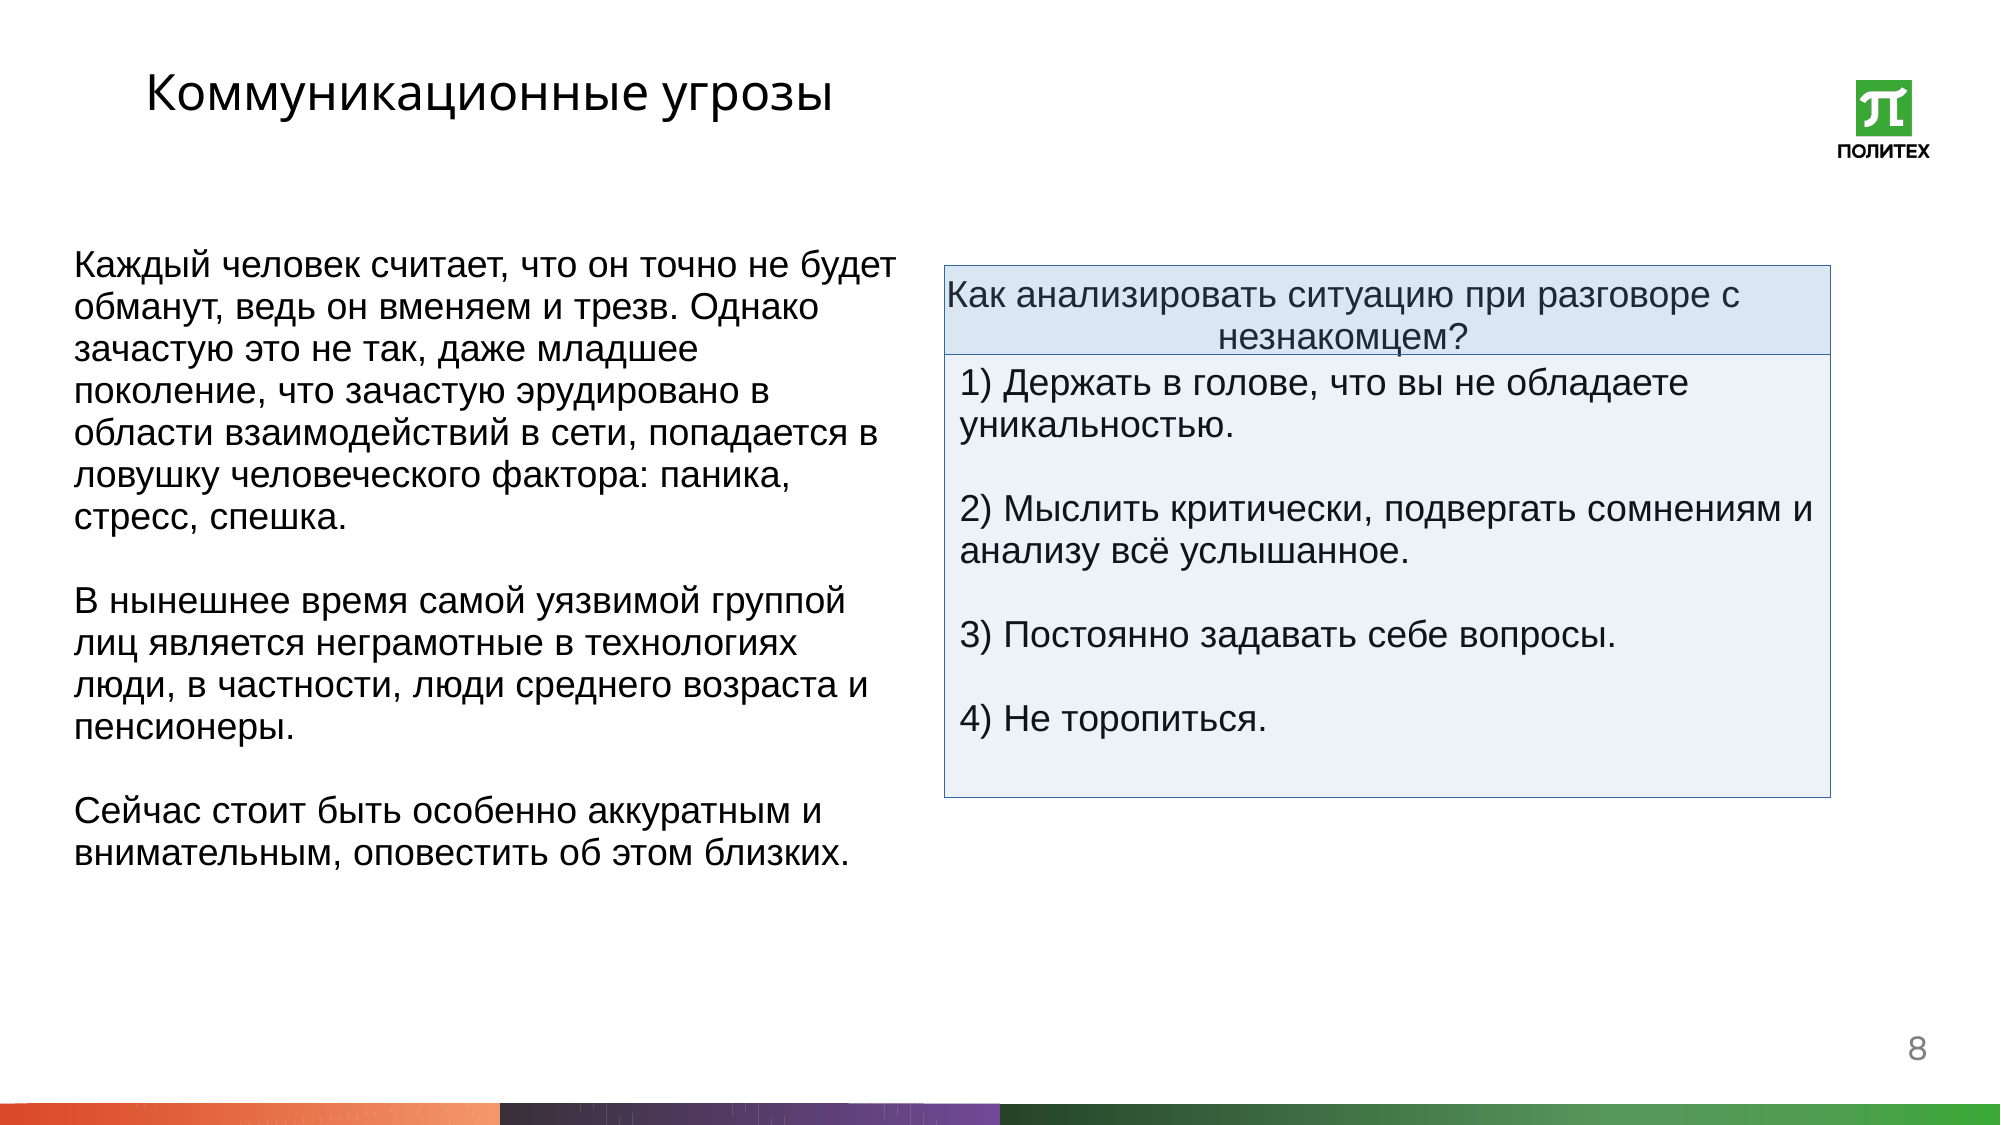

Коммуникационные угрозы
Каждый человек считает, что он точно не будет обманут, ведь он вменяем и трезв. Однако зачастую это не так, даже младшее поколение, что зачастую эрудировано в области взаимодействий в сети, попадается в ловушку человеческого фактора: паника, стресс, спешка.
В нынешнее время самой уязвимой группой лиц является неграмотные в технологиях люди, в частности, люди среднего возраста и пенсионеры.
Сейчас стоит быть особенно аккуратным и внимательным, оповестить об этом близких.
Как анализировать ситуацию при разговоре с незнакомцем?
1) Держать в голове, что вы не обладаете уникальностью.
2) Мыслить критически, подвергать сомнениям и анализу всё услышанное.
3) Постоянно задавать себе вопросы.
4) Не торопиться.